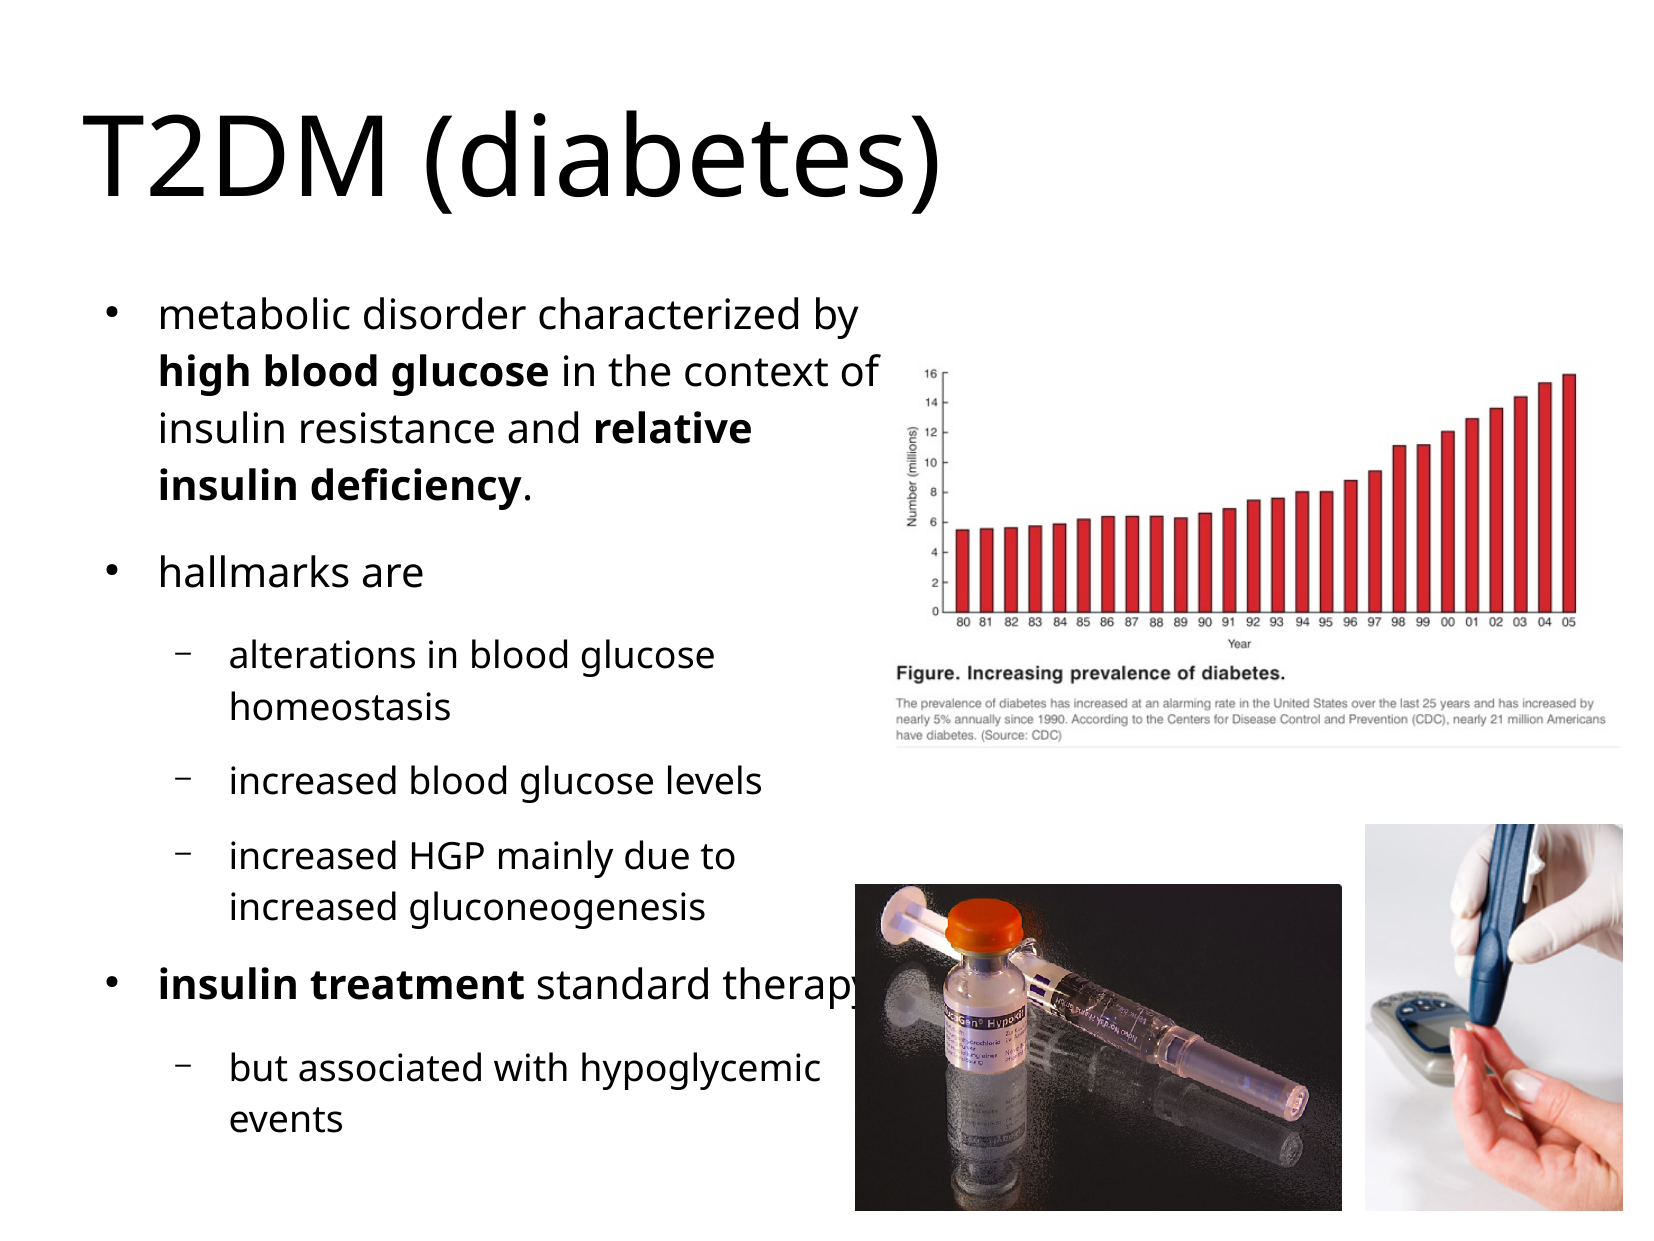

# T2DM (diabetes)
metabolic disorder characterized by high blood glucose in the context of insulin resistance and relative insulin deficiency.
hallmarks are
alterations in blood glucose homeostasis
increased blood glucose levels
increased HGP mainly due to increased gluconeogenesis
insulin treatment standard therapy
but associated with hypoglycemic events